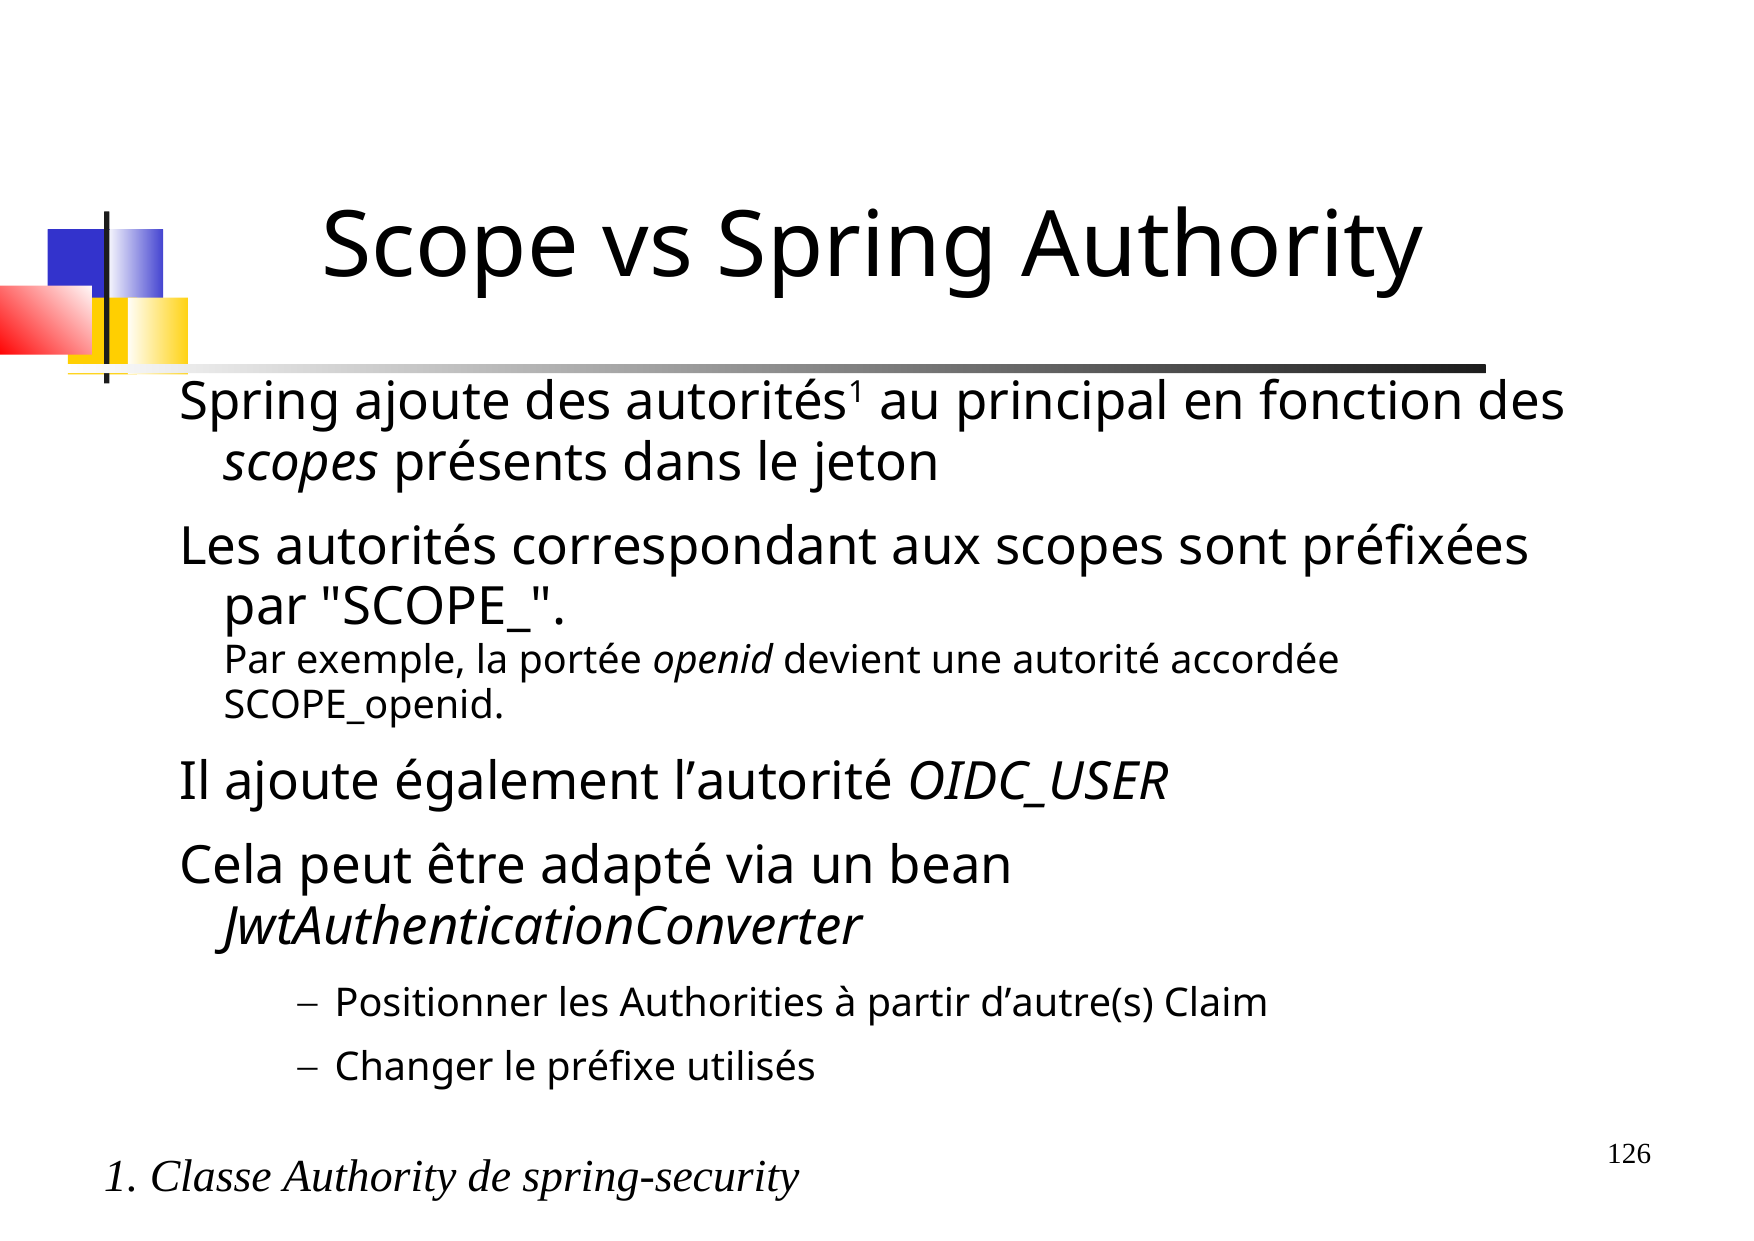

# Scope vs Spring Authority
Spring ajoute des autorités1 au principal en fonction des scopes présents dans le jeton
Les autorités correspondant aux scopes sont préfixées par "SCOPE_".
Par exemple, la portée openid devient une autorité accordée SCOPE_openid.
Il ajoute également l’autorité OIDC_USER
Cela peut être adapté via un bean JwtAuthenticationConverter
Positionner les Authorities à partir d’autre(s) Claim
Changer le préfixe utilisés
1. Classe Authority de spring-security